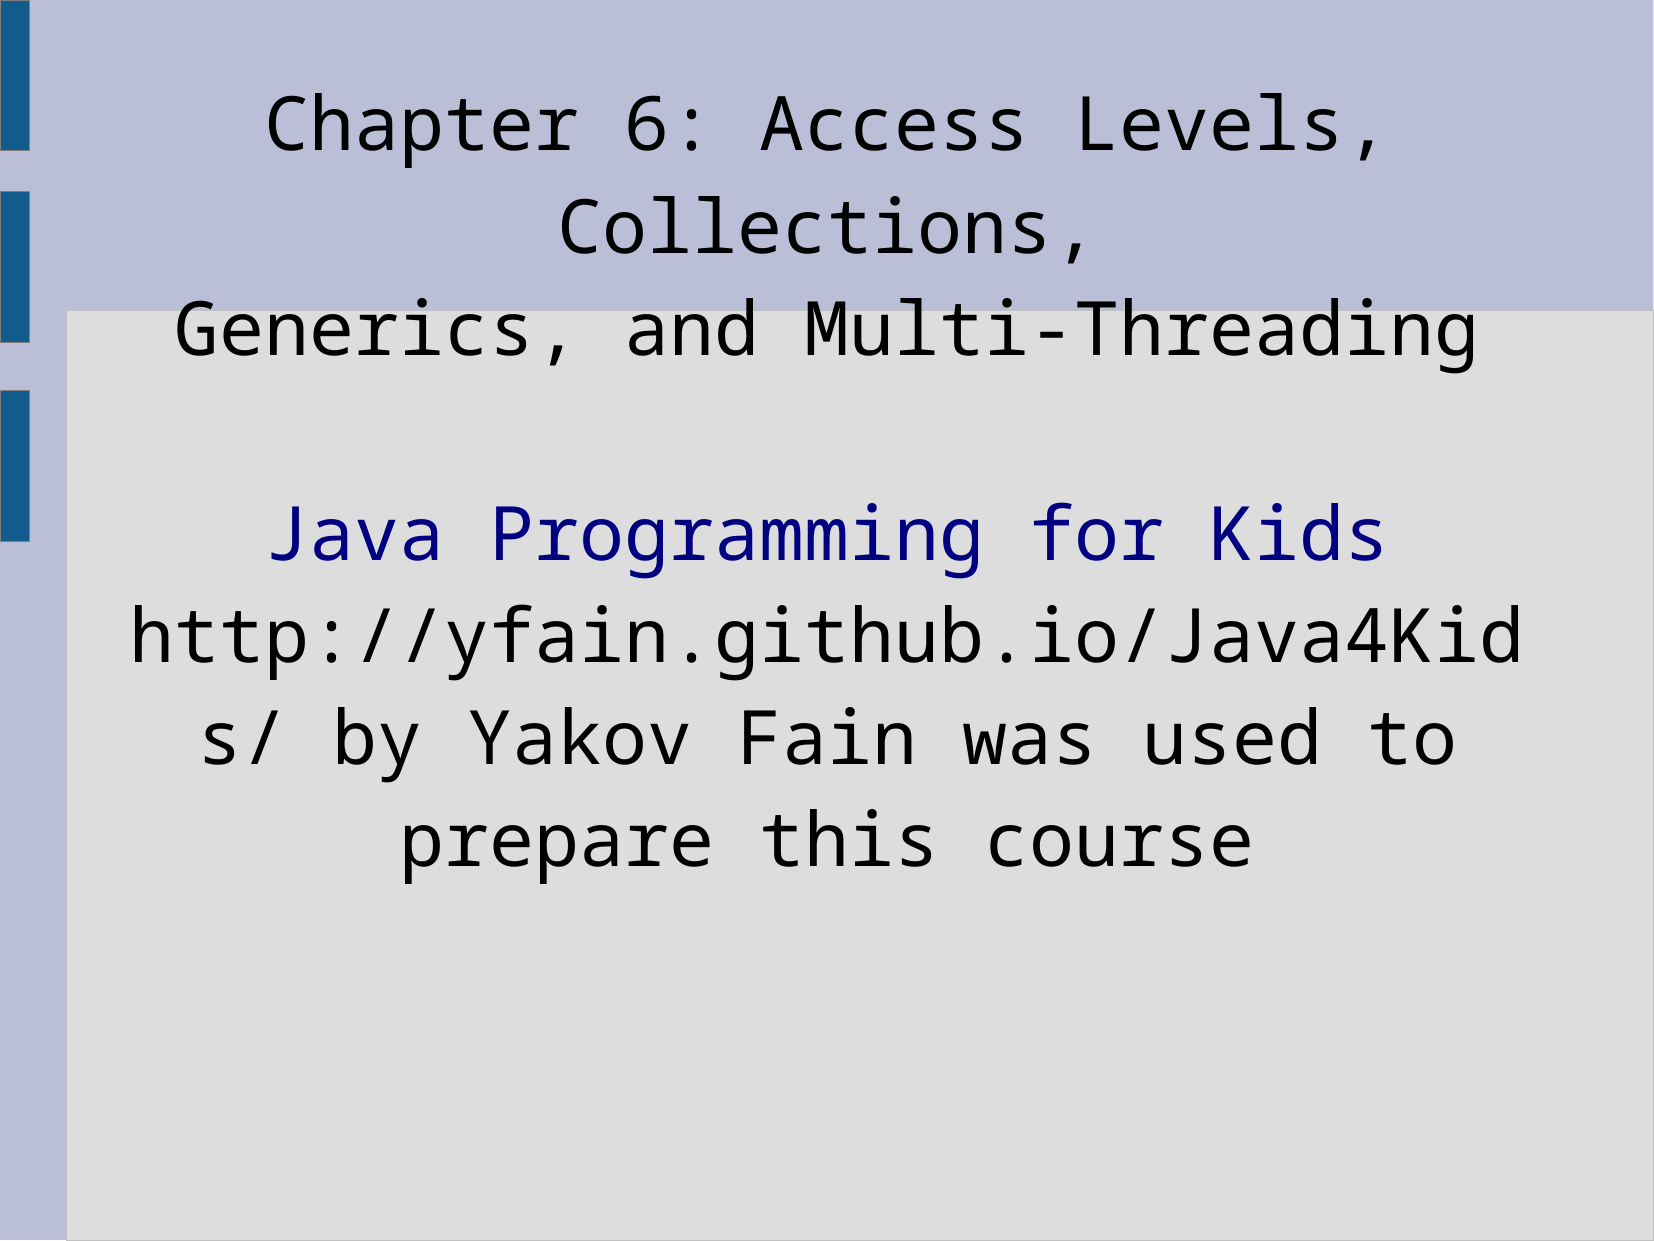

# Chapter 6: Access Levels, Collections,
Generics, and Multi-Threading
Java Programming for Kids http://yfain.github.io/Java4Kids/ by Yakov Fain was used to prepare this course